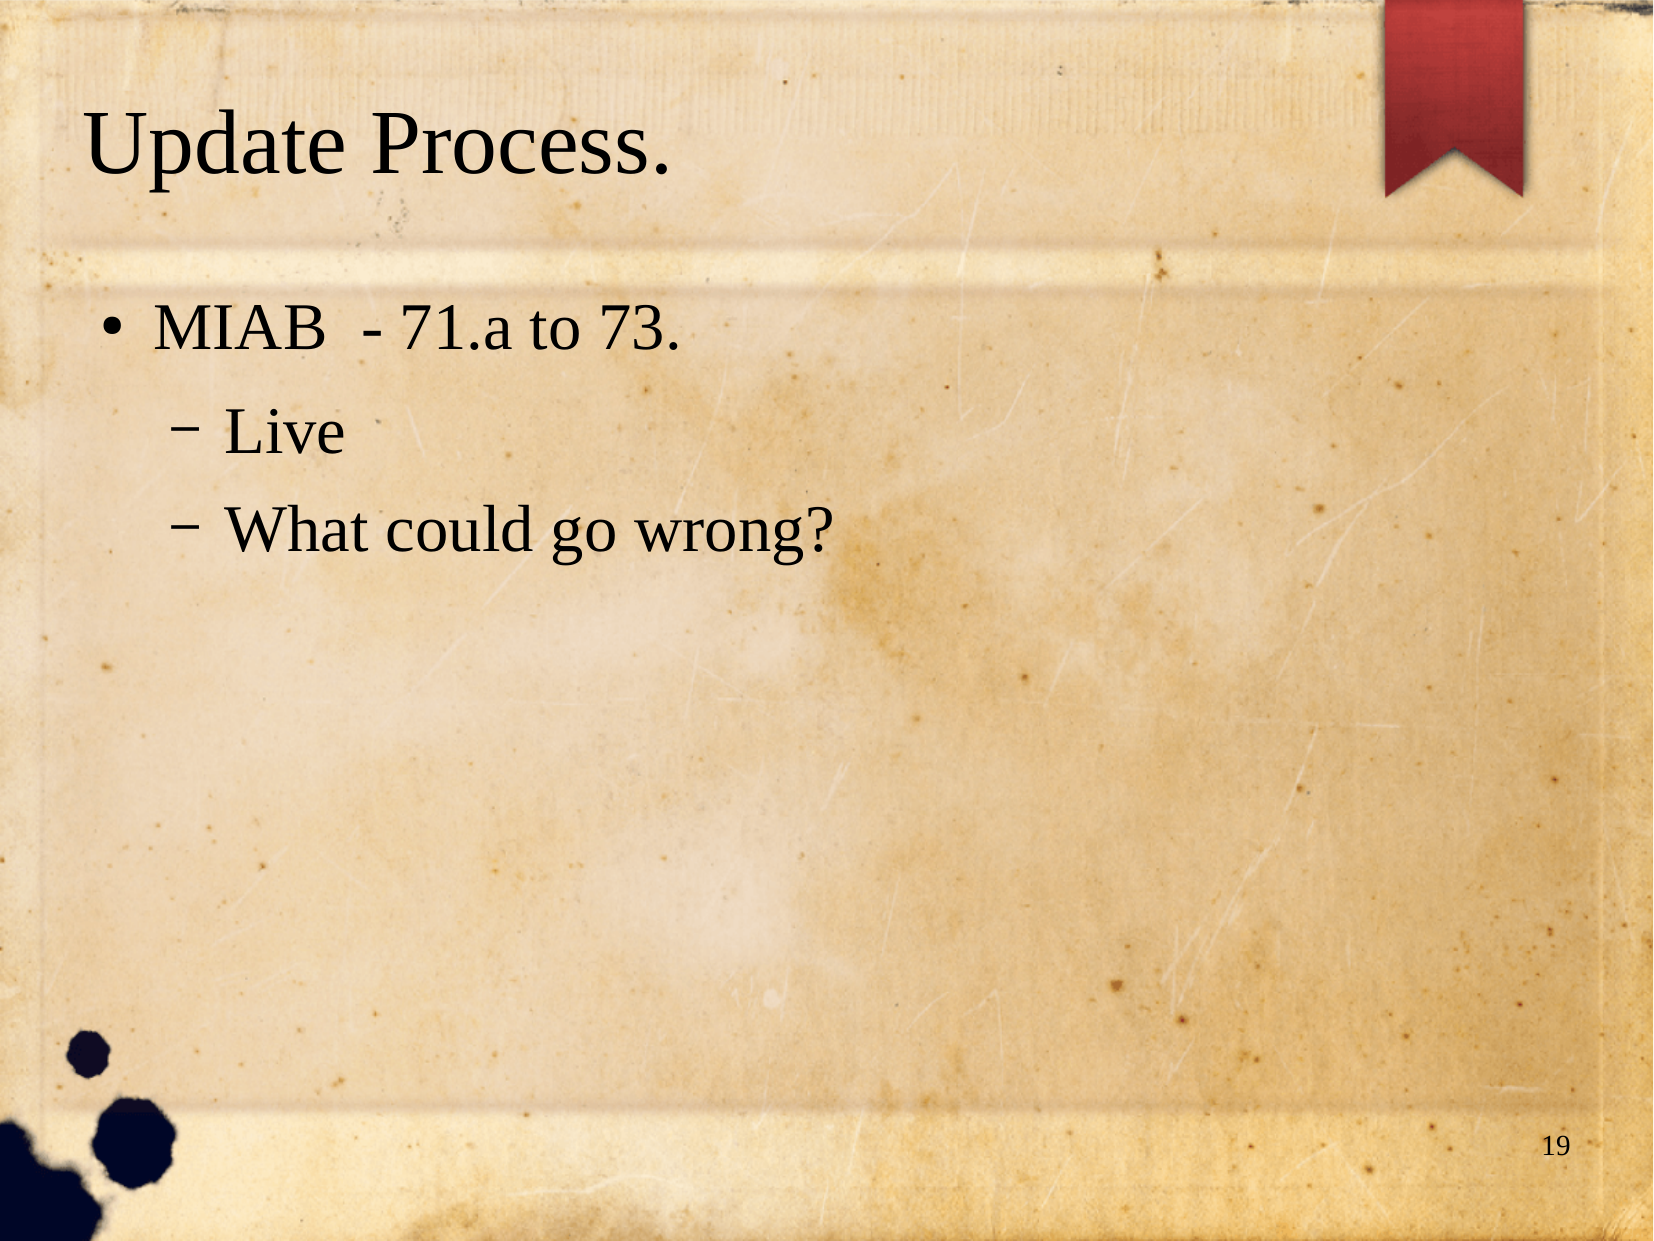

# Update Process.
MIAB - 71.a to 73.
Live
What could go wrong?
19